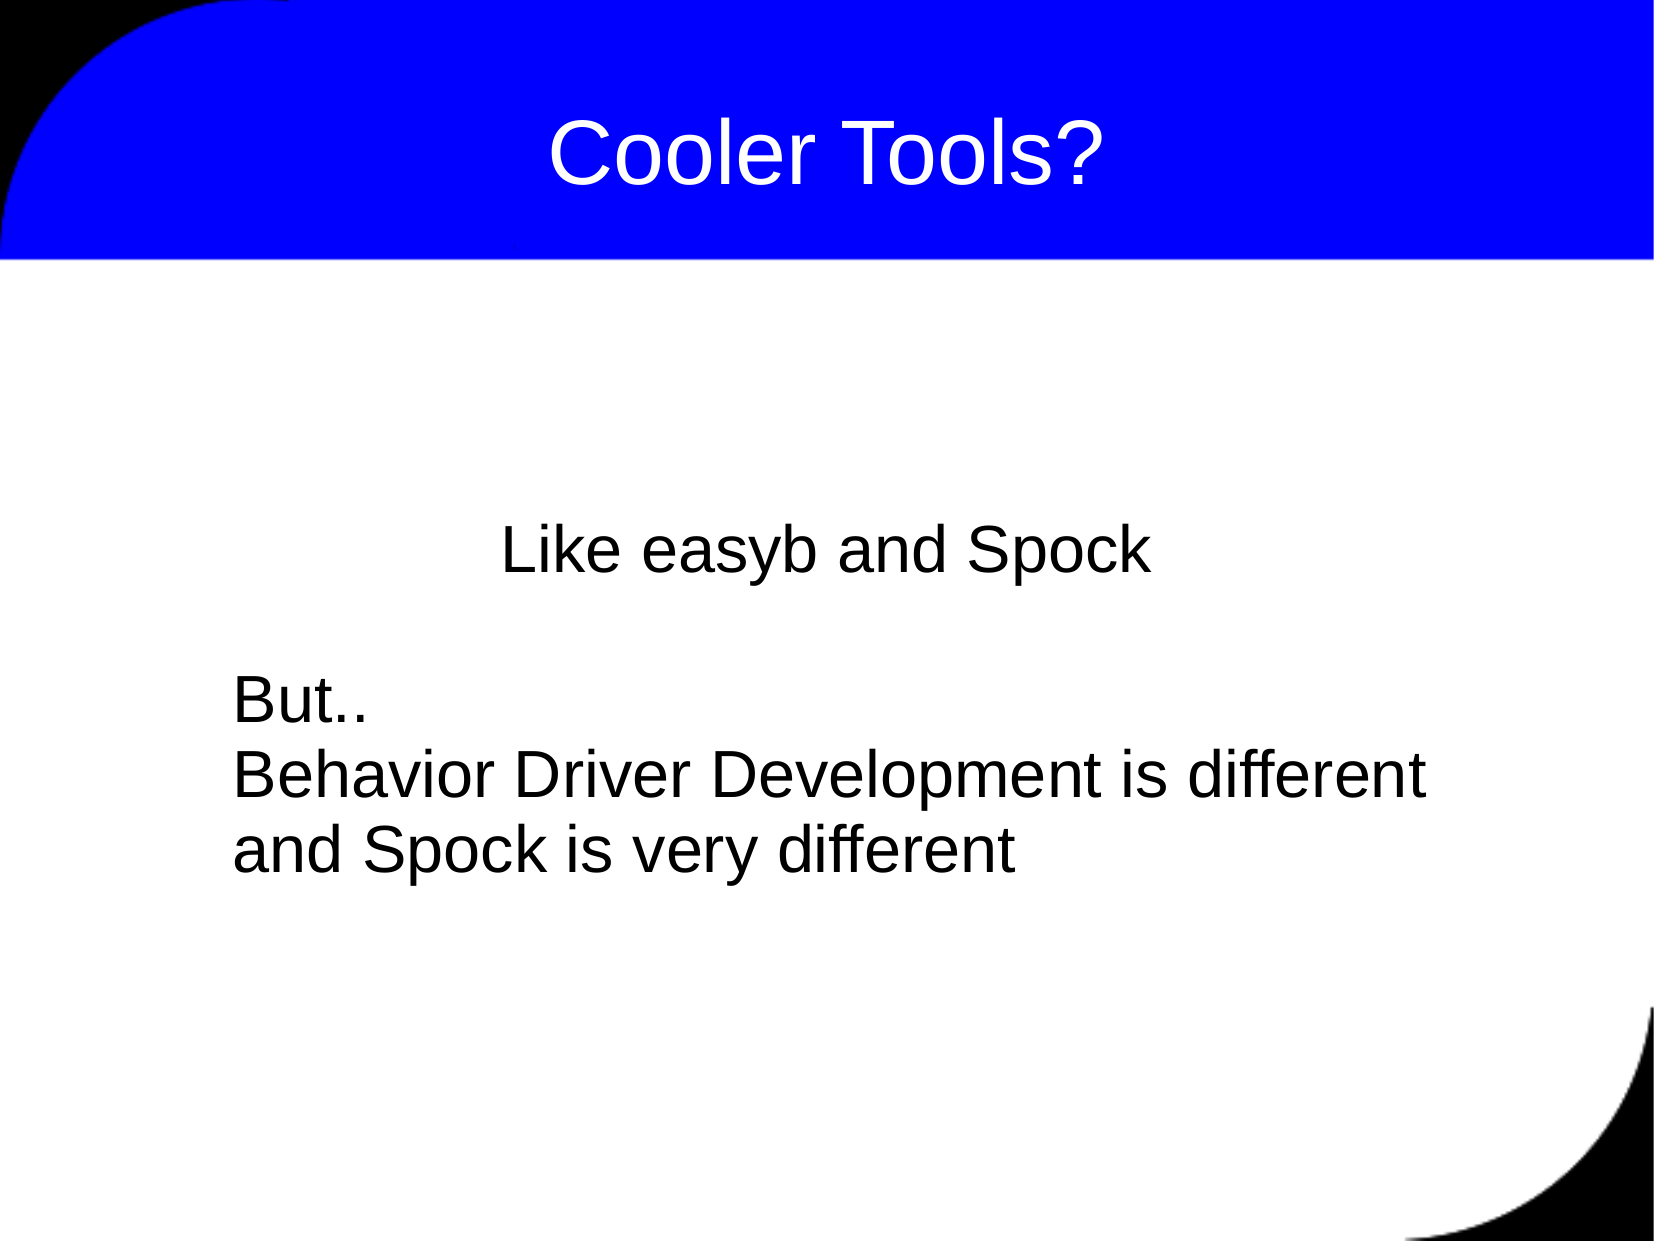

# Cooler Tools?
Like easyb and Spock
		But..
		Behavior Driver Development is different
		and Spock is very different